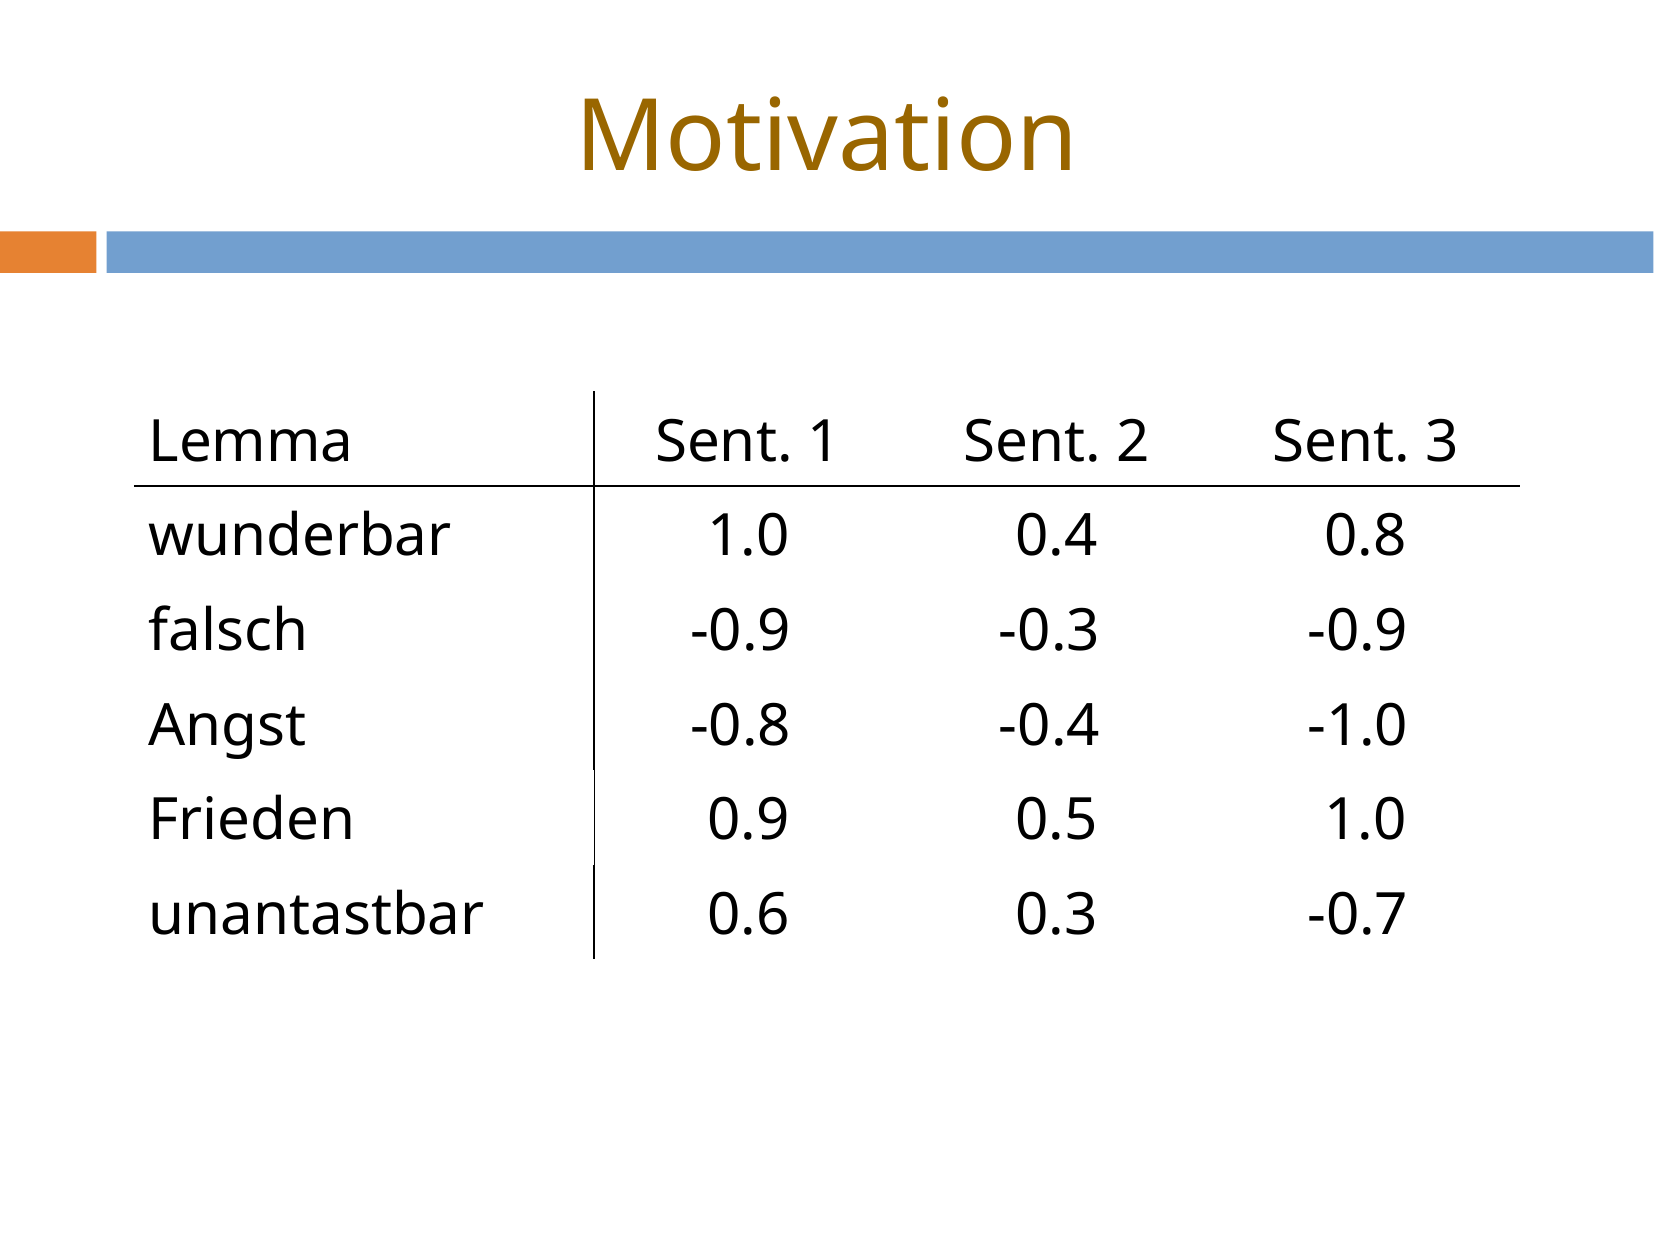

# Motivation
| Lemma | Sent. 1 | Sent. 2 | Sent. 3 |
| --- | --- | --- | --- |
| wunderbar | 1.0 | 0.4 | 0.8 |
| falsch | -0.9 | -0.3 | -0.9 |
| Angst | -0.8 | -0.4 | -1.0 |
| Frieden | 0.9 | 0.5 | 1.0 |
| unantastbar | 0.6 | 0.3 | -0.7 |